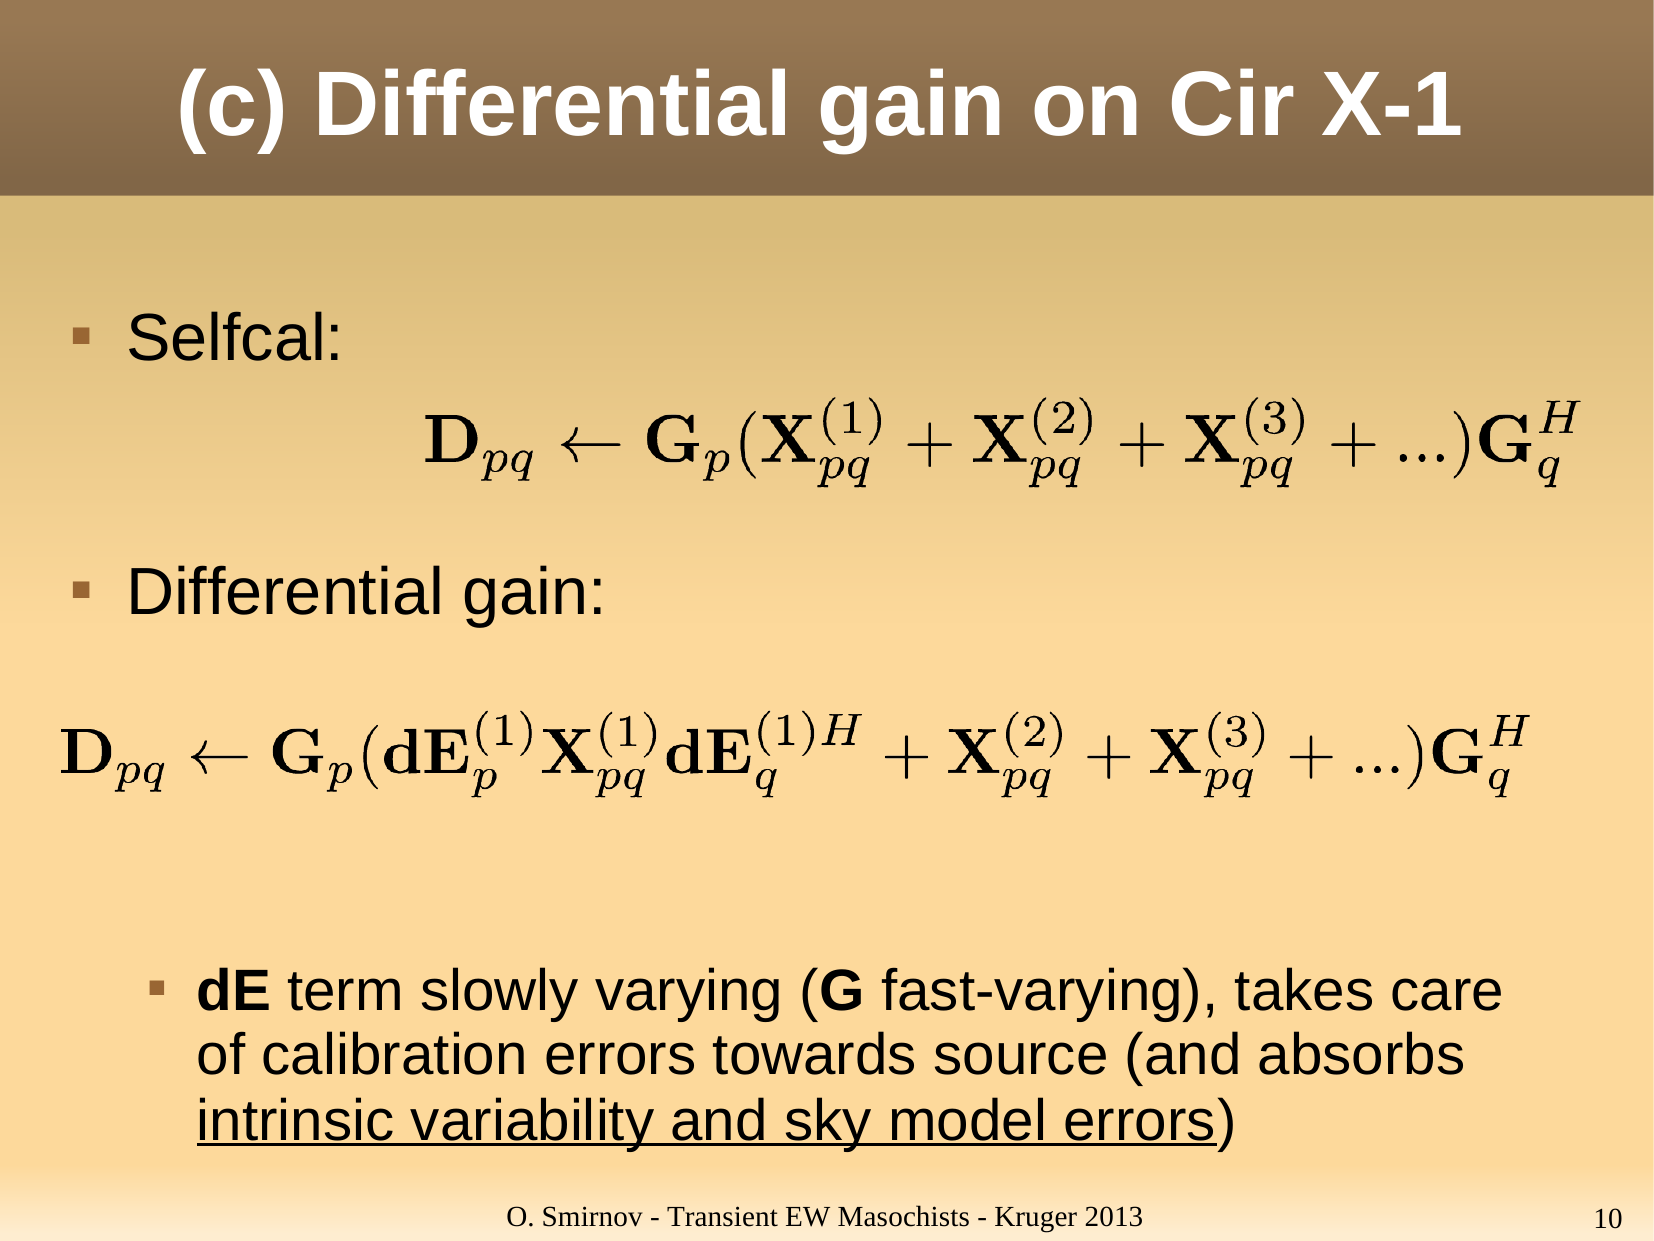

# (c) Differential gain on Cir X-1
Selfcal:
Differential gain:
dE term slowly varying (G fast-varying), takes care of calibration errors towards source (and absorbs intrinsic variability and sky model errors)
O. Smirnov - Transient EW Masochists - Kruger 2013
10